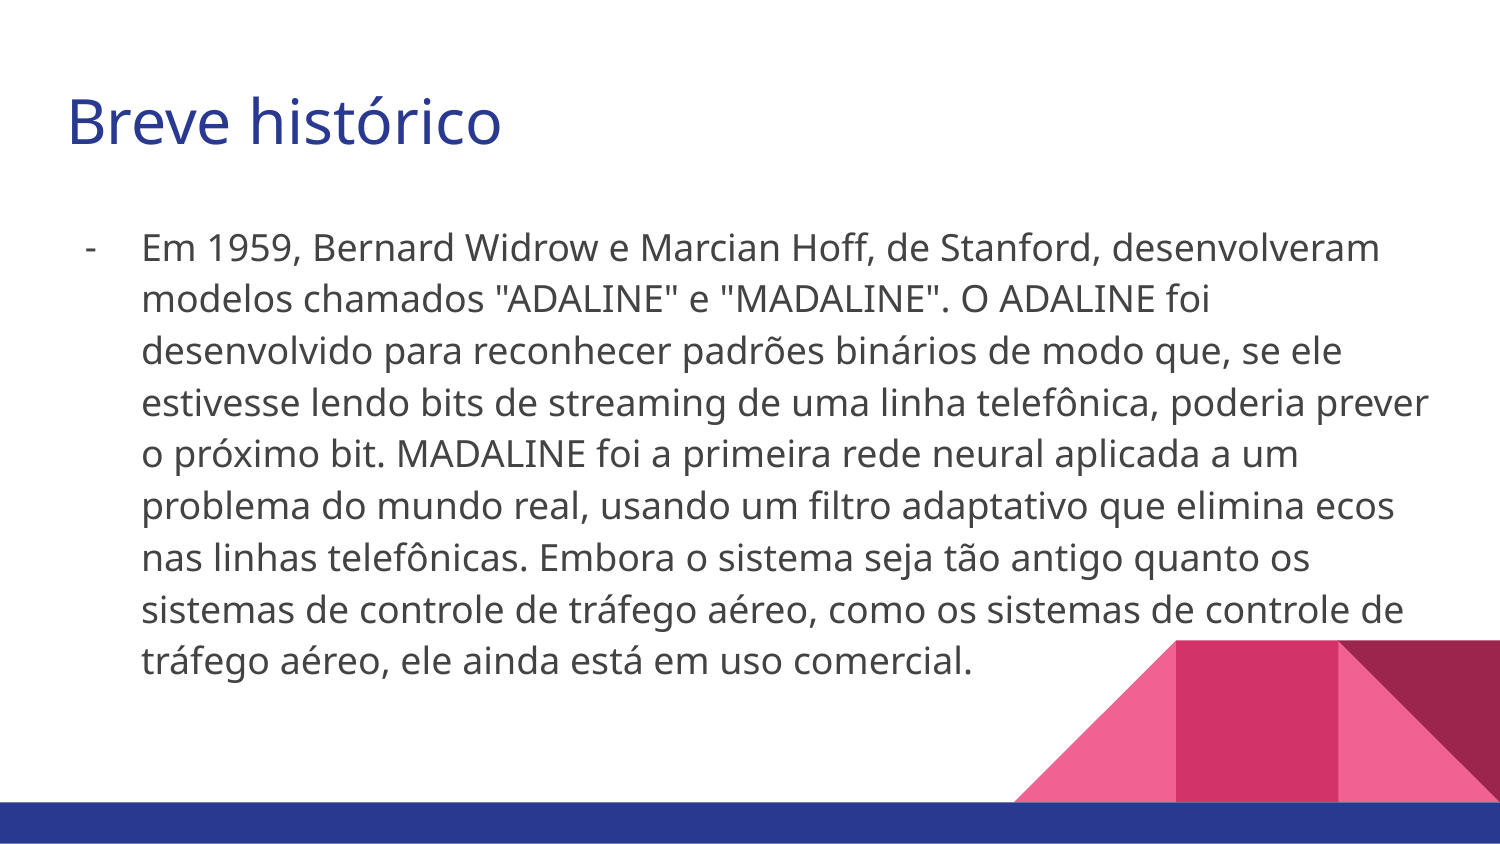

# Breve histórico
Em 1959, Bernard Widrow e Marcian Hoff, de Stanford, desenvolveram modelos chamados "ADALINE" e "MADALINE". O ADALINE foi desenvolvido para reconhecer padrões binários de modo que, se ele estivesse lendo bits de streaming de uma linha telefônica, poderia prever o próximo bit. MADALINE foi a primeira rede neural aplicada a um problema do mundo real, usando um filtro adaptativo que elimina ecos nas linhas telefônicas. Embora o sistema seja tão antigo quanto os sistemas de controle de tráfego aéreo, como os sistemas de controle de tráfego aéreo, ele ainda está em uso comercial.